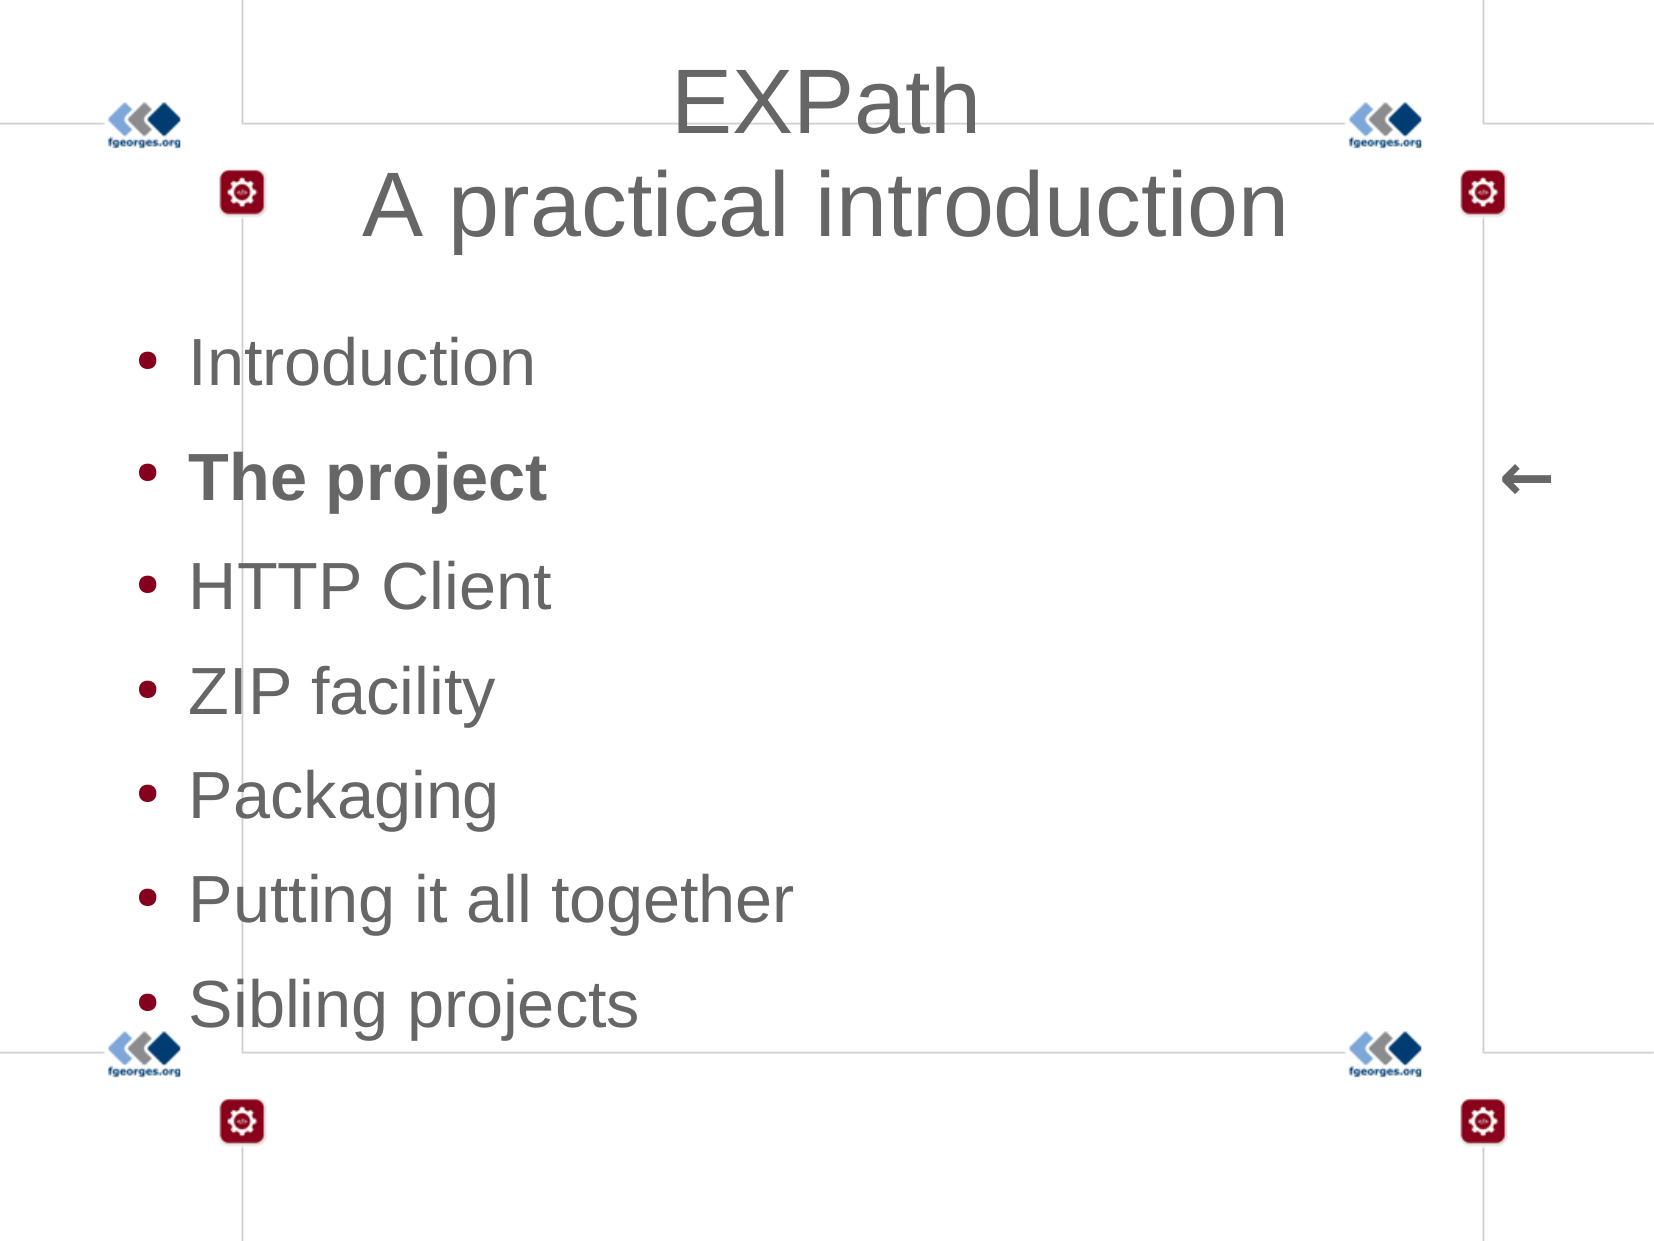

# EXPath A practical introduction
Introduction
The project													 ←
HTTP Client
ZIP facility
Packaging
Putting it all together
Sibling projects